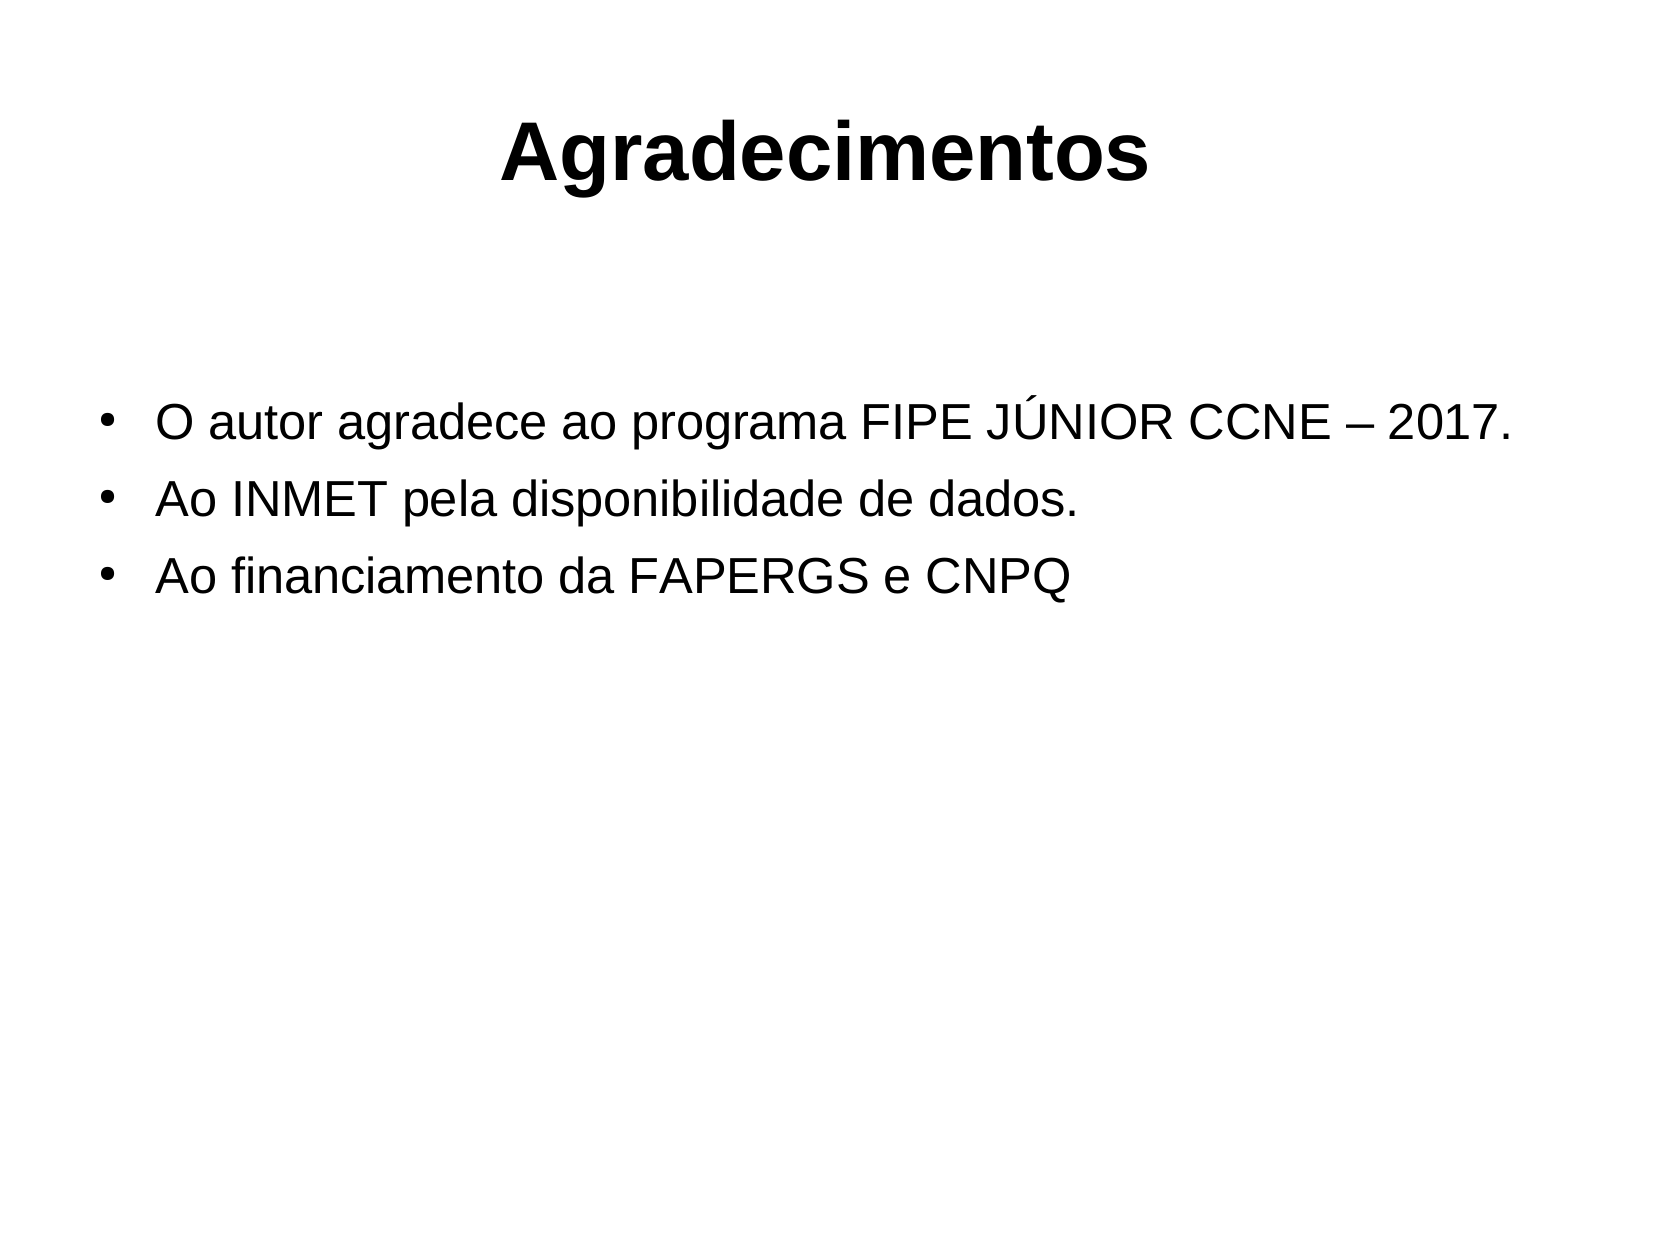

# Agradecimentos
O autor agradece ao programa FIPE JÚNIOR CCNE – 2017.
Ao INMET pela disponibilidade de dados.
Ao financiamento da FAPERGS e CNPQ